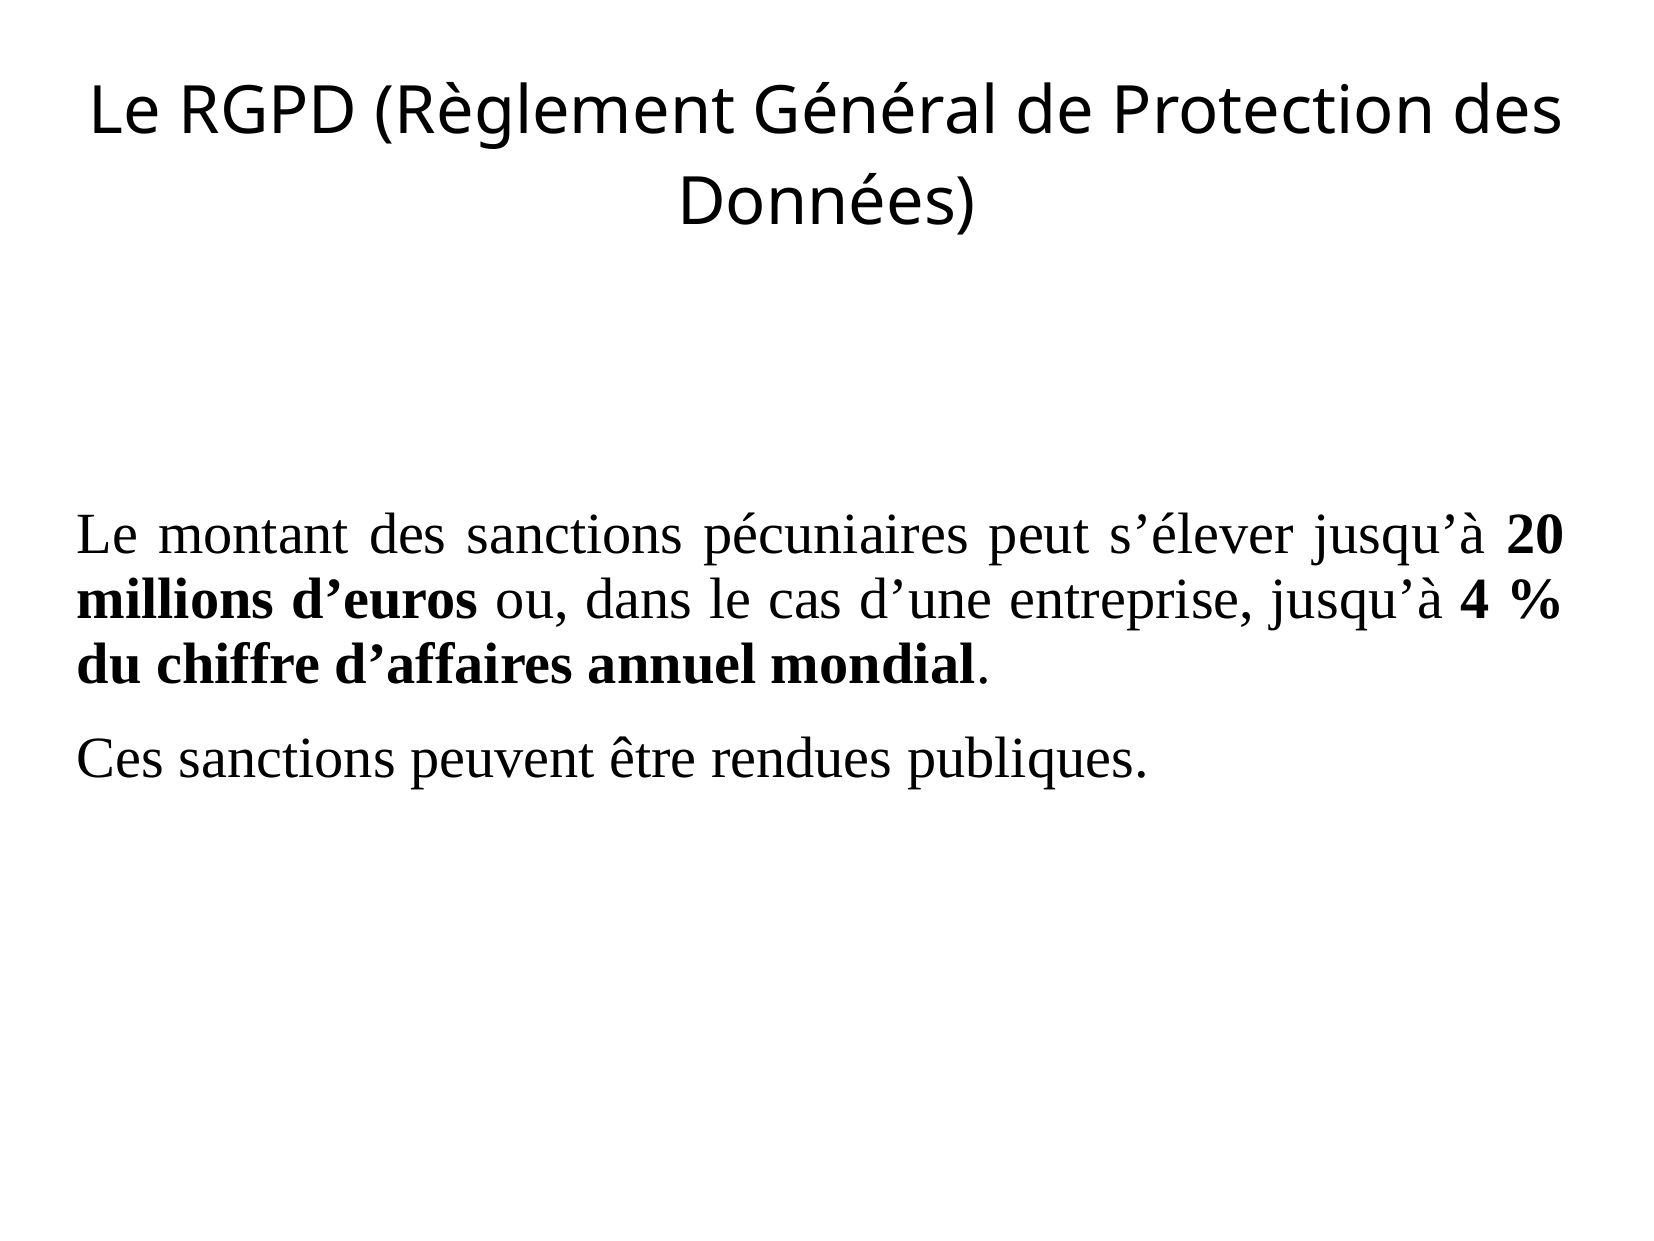

# Le RGPD (Règlement Général de Protection des Données)
Le montant des sanctions pécuniaires peut s’élever jusqu’à 20 millions d’euros ou, dans le cas d’une entreprise, jusqu’à 4 % du chiffre d’affaires annuel mondial.
Ces sanctions peuvent être rendues publiques.